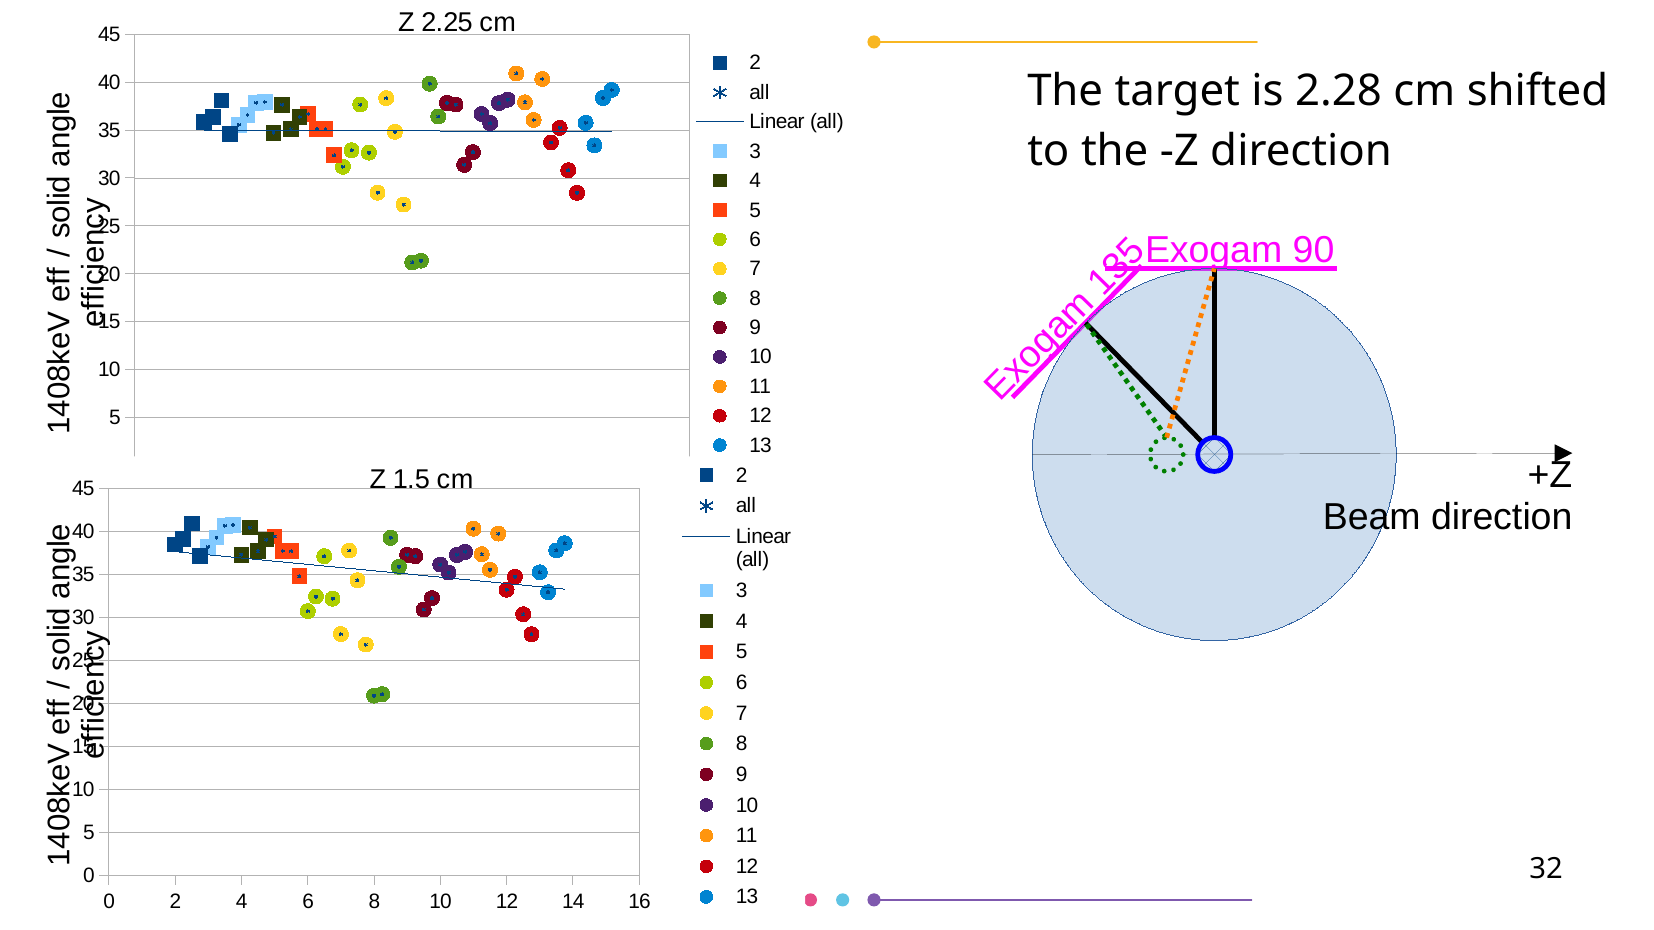

### Chart: Z 2.25 cm
| Category | 2 | all | 3 | 4 | 5 | 6 | 7 | 8 | 9 | 10 | 11 | 12 | 13 |
|---|---|---|---|---|---|---|---|---|---|---|---|---|---|The target is 2.28 cm shifted to the -Z direction
Exogam 135
Exogam 90
### Chart: Z 1.5 cm
| Category | 2 | all | 3 | 4 | 5 | 6 | 7 | 8 | 9 | 10 | 11 | 12 | 13 |
32